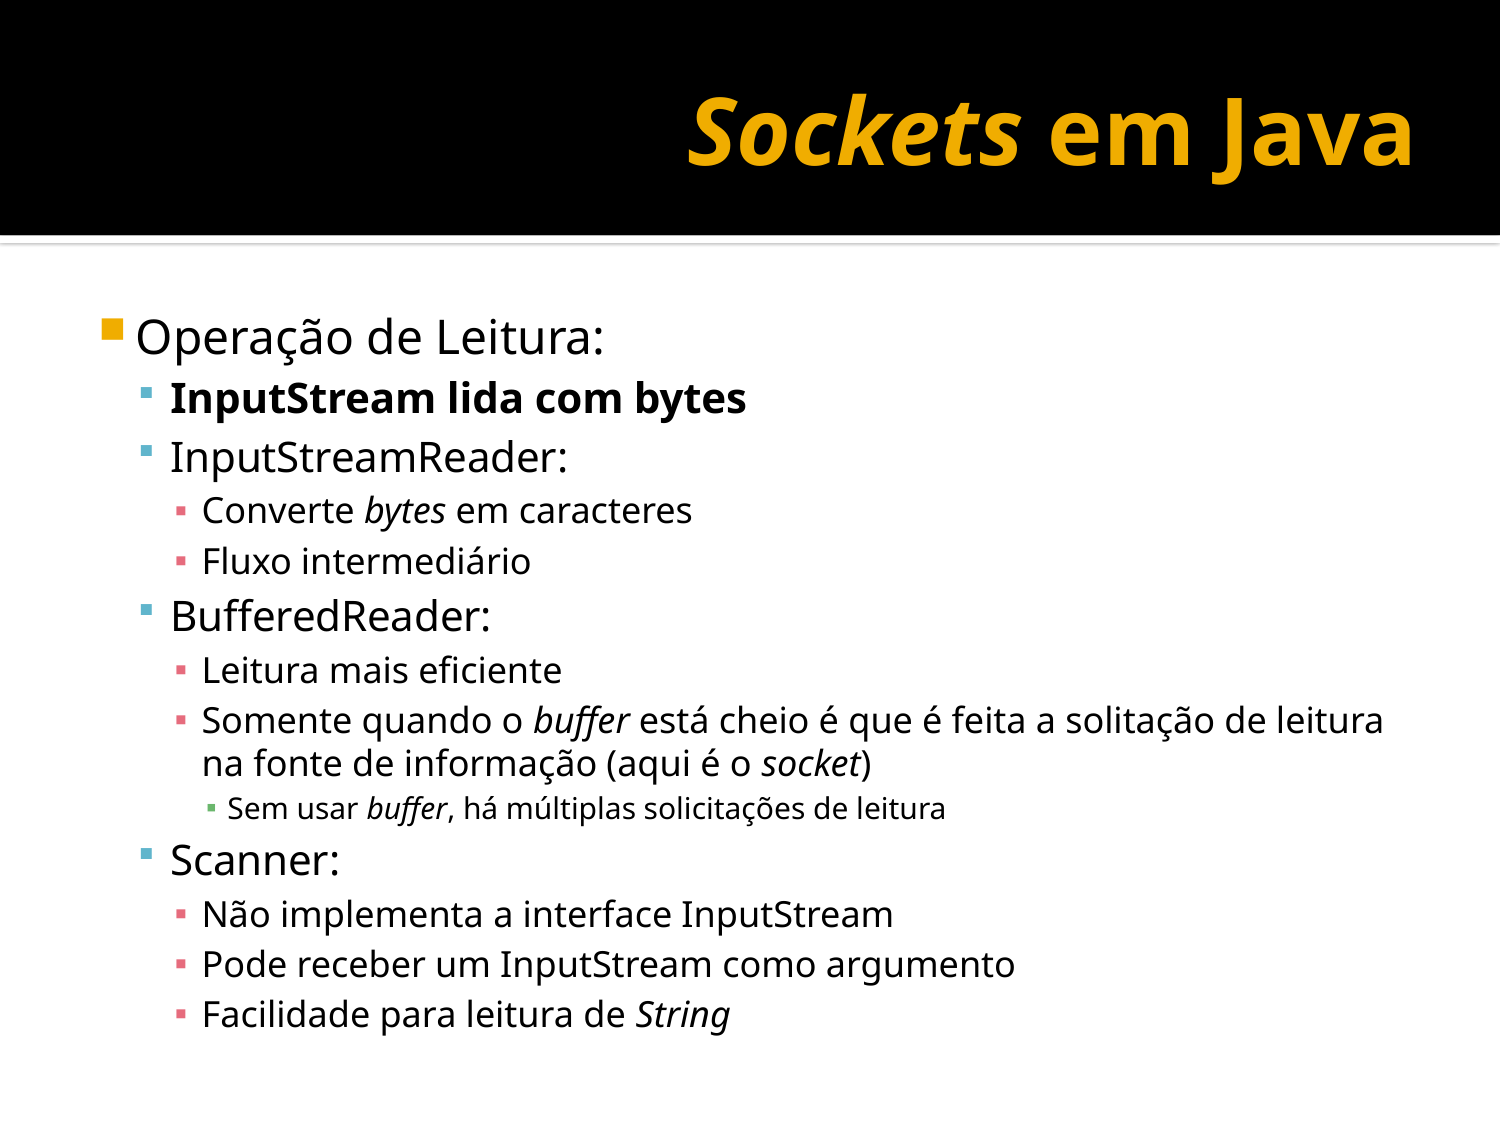

Sockets em Java
# Operação de Leitura:
InputStream lida com bytes
InputStreamReader:
Converte bytes em caracteres
Fluxo intermediário
BufferedReader:
Leitura mais eficiente
Somente quando o buffer está cheio é que é feita a solitação de leitura na fonte de informação (aqui é o socket)
Sem usar buffer, há múltiplas solicitações de leitura
Scanner:
Não implementa a interface InputStream
Pode receber um InputStream como argumento
Facilidade para leitura de String